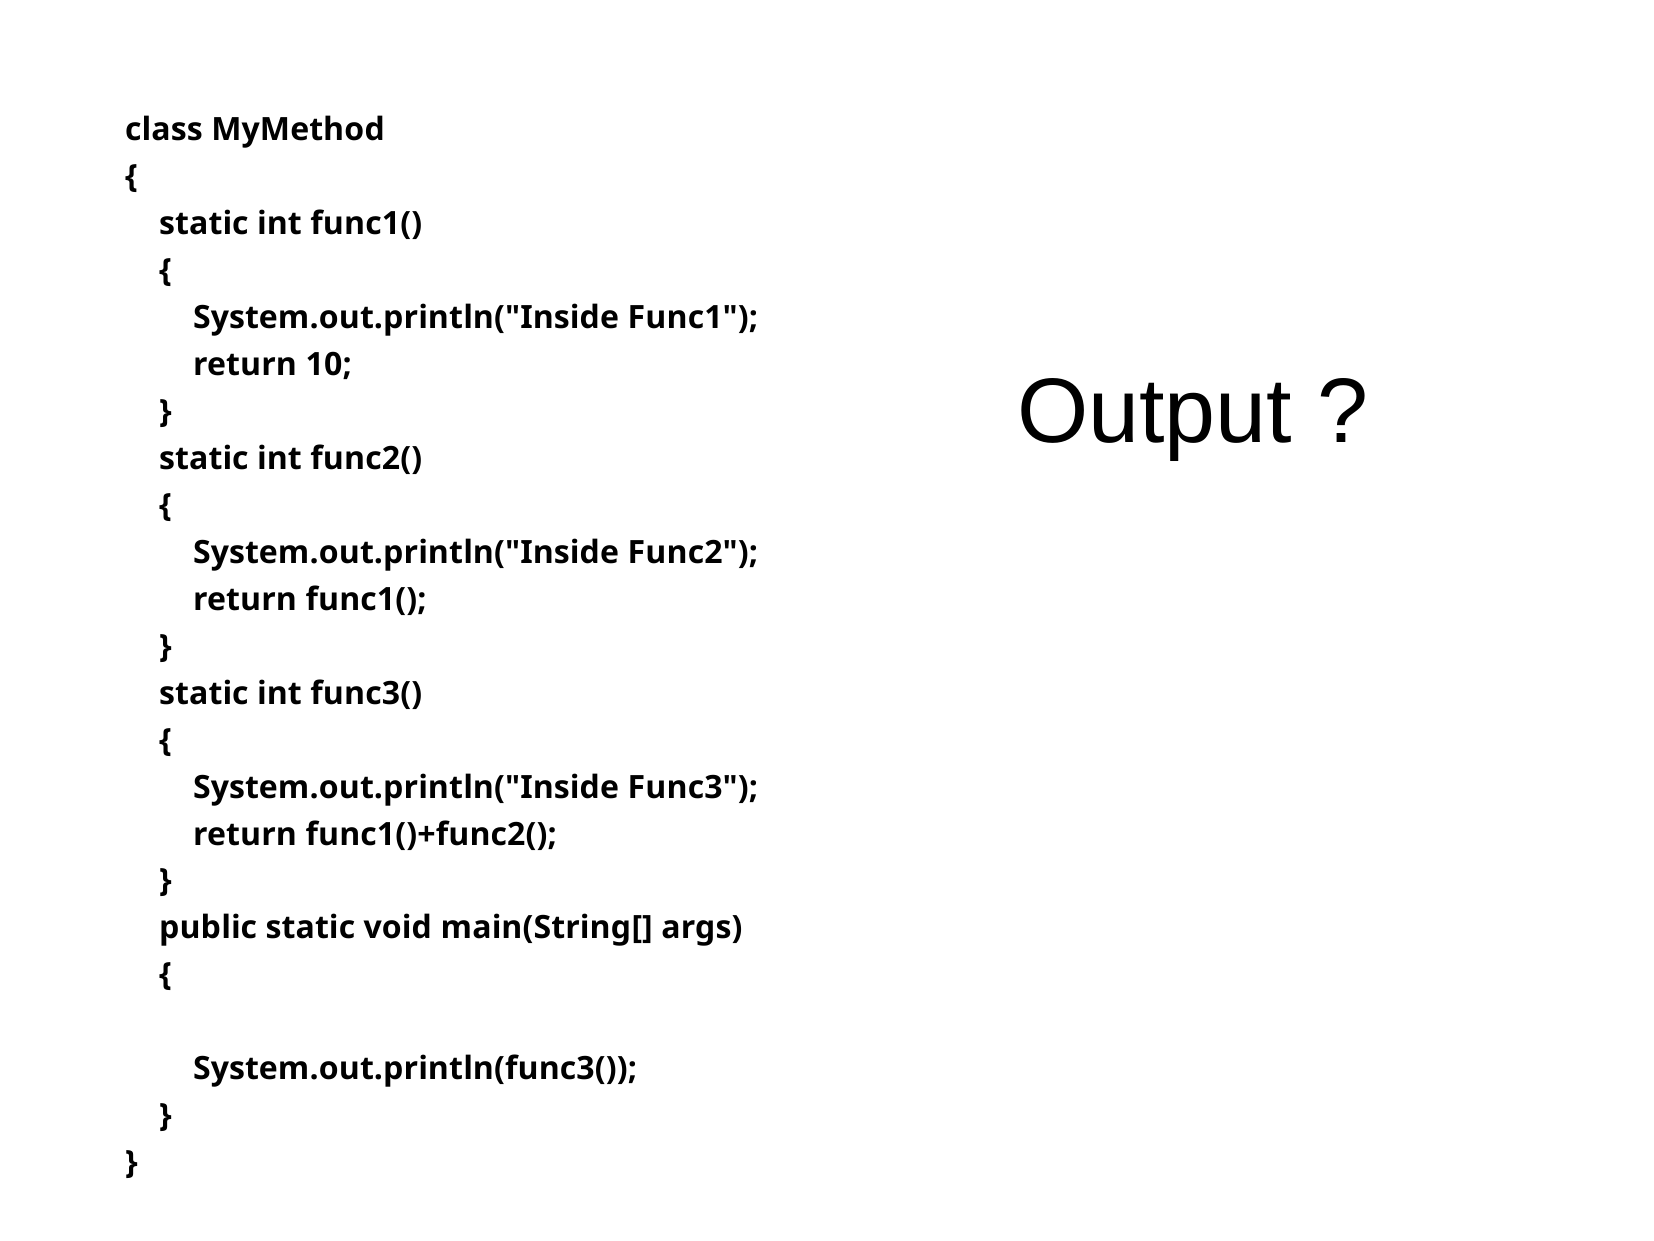

class MyMethod
{
 static int func1()
 {
 System.out.println("Inside Func1");
 return 10;
 }
 static int func2()
 {
 System.out.println("Inside Func2");
 return func1();
 }
 static int func3()
 {
 System.out.println("Inside Func3");
 return func1()+func2();
 }
 public static void main(String[] args)
 {
 System.out.println(func3());
 }
}
# Output ?